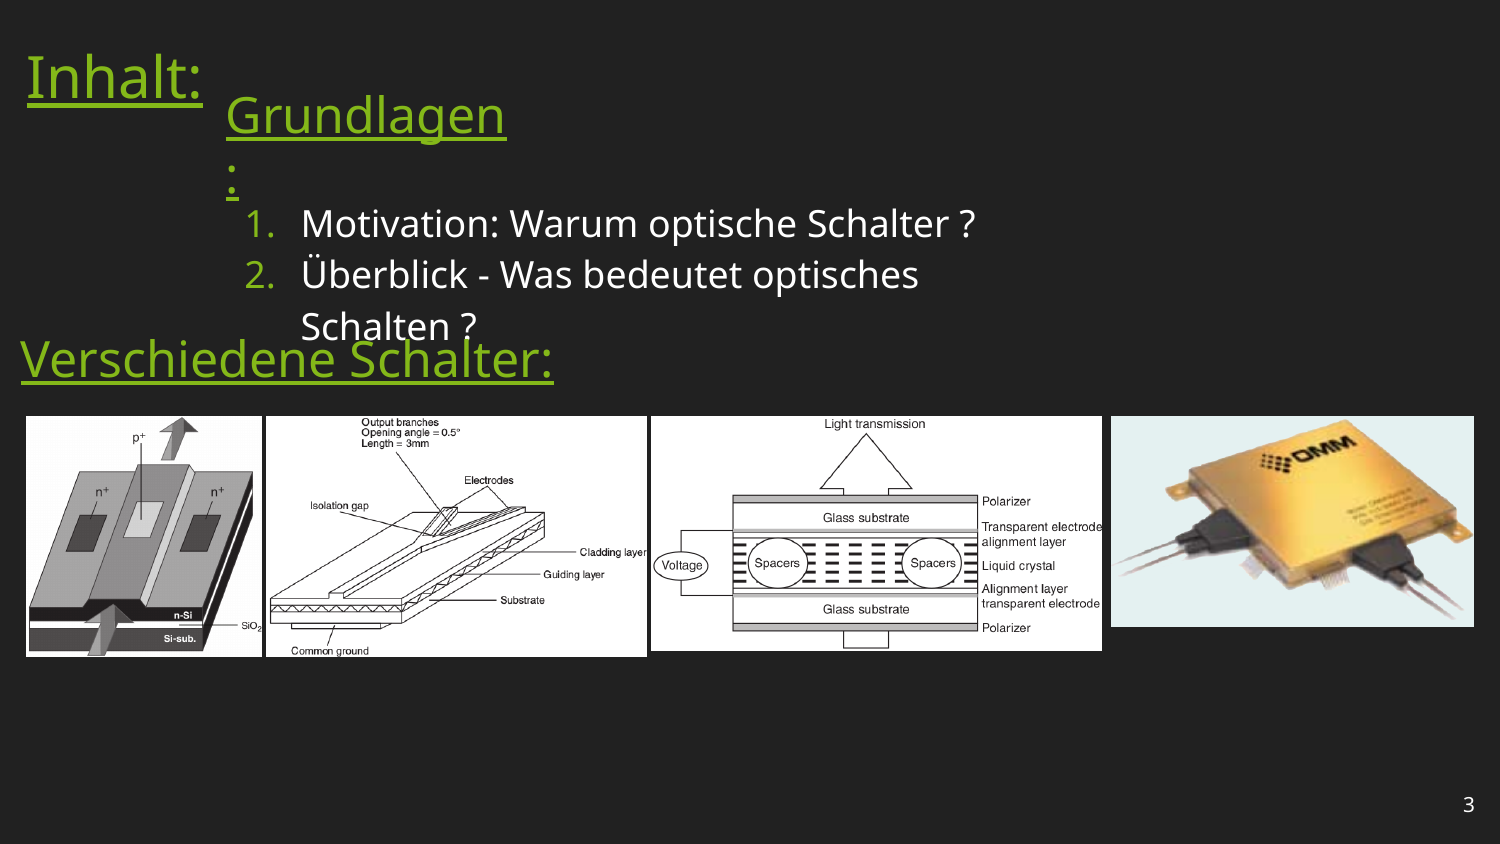

# Inhalt:
Grundlagen:
Motivation: Warum optische Schalter ?
Überblick - Was bedeutet optisches Schalten ?
Verschiedene Schalter: